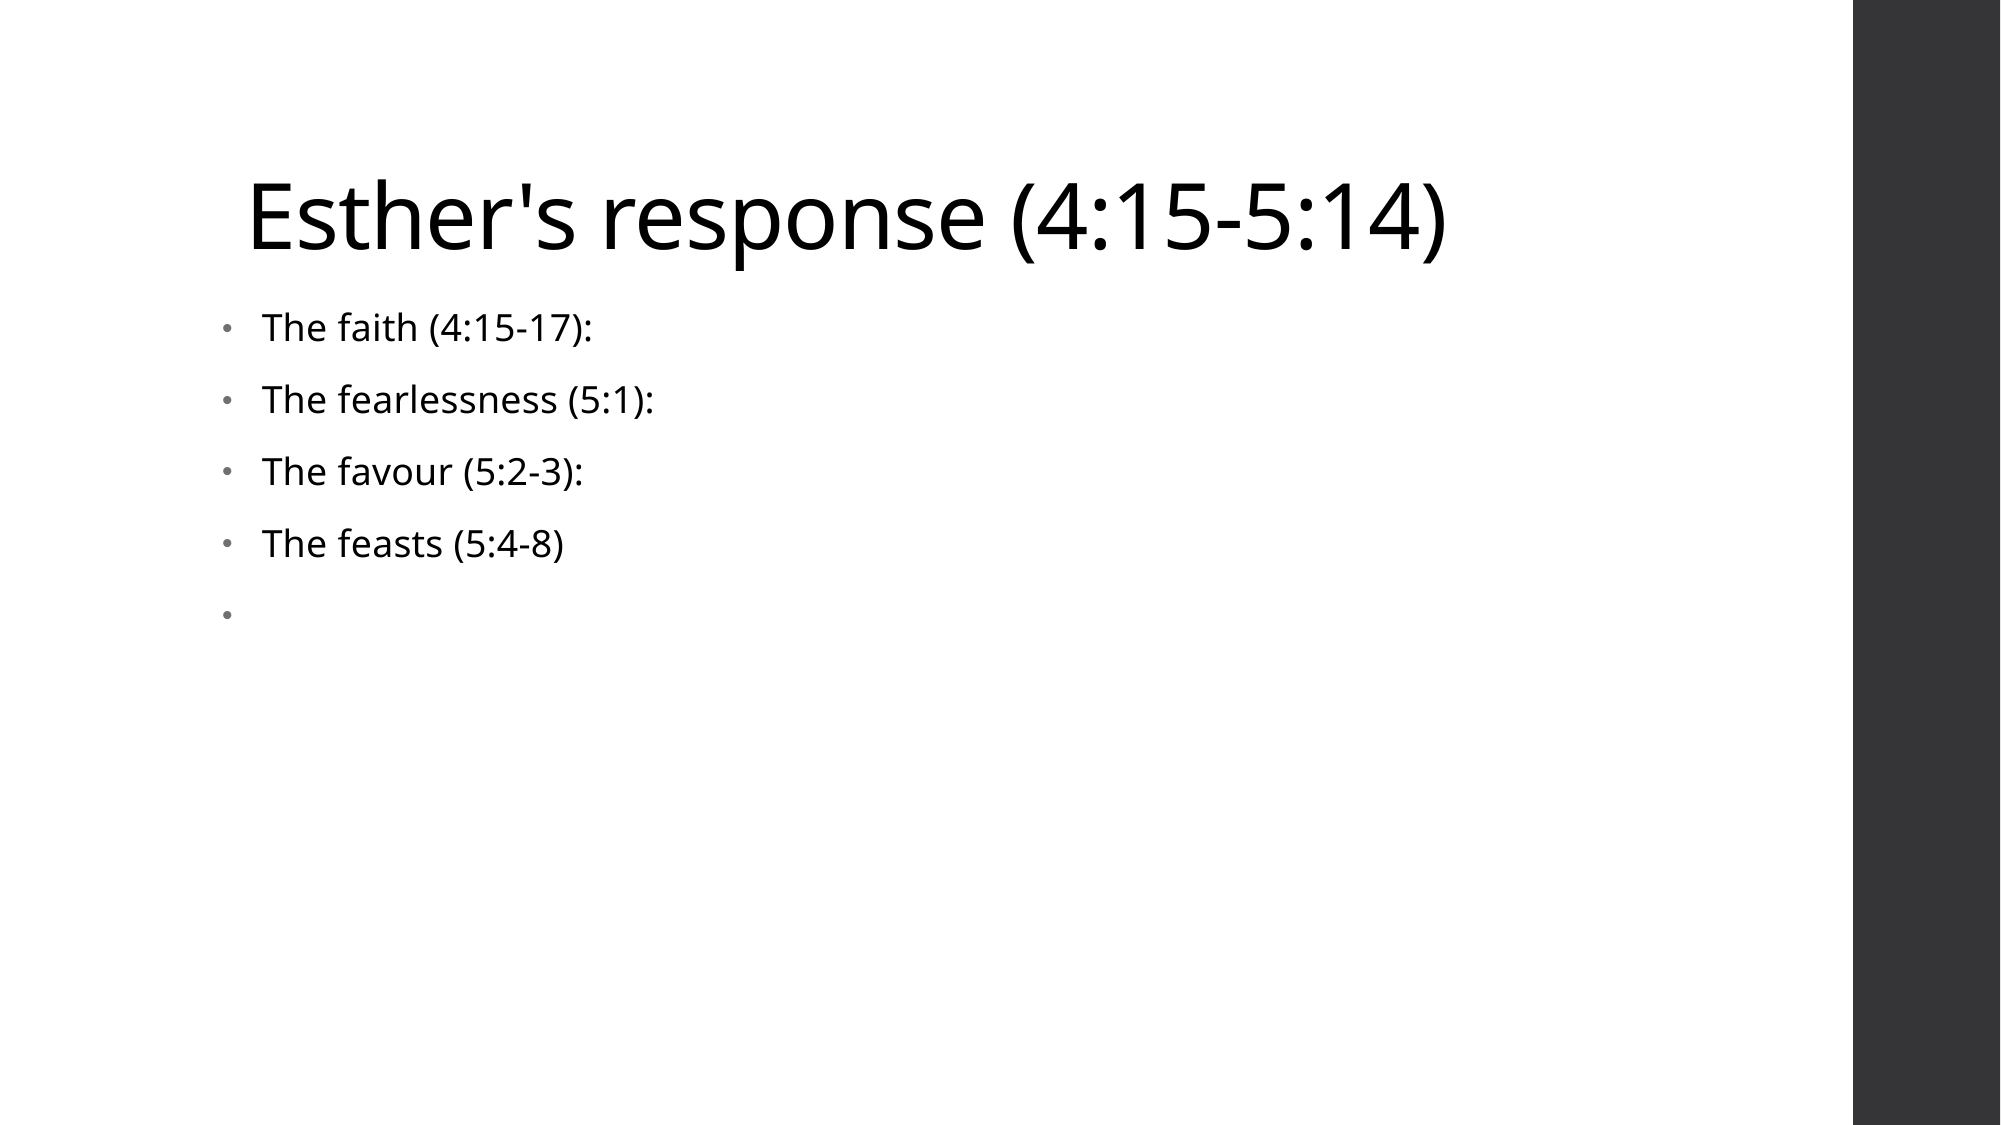

# Esther's response (4:15-5:14)
 The faith (4:15-17):
 The fearlessness (5:1):
 The favour (5:2-3):
 The feasts (5:4-8)